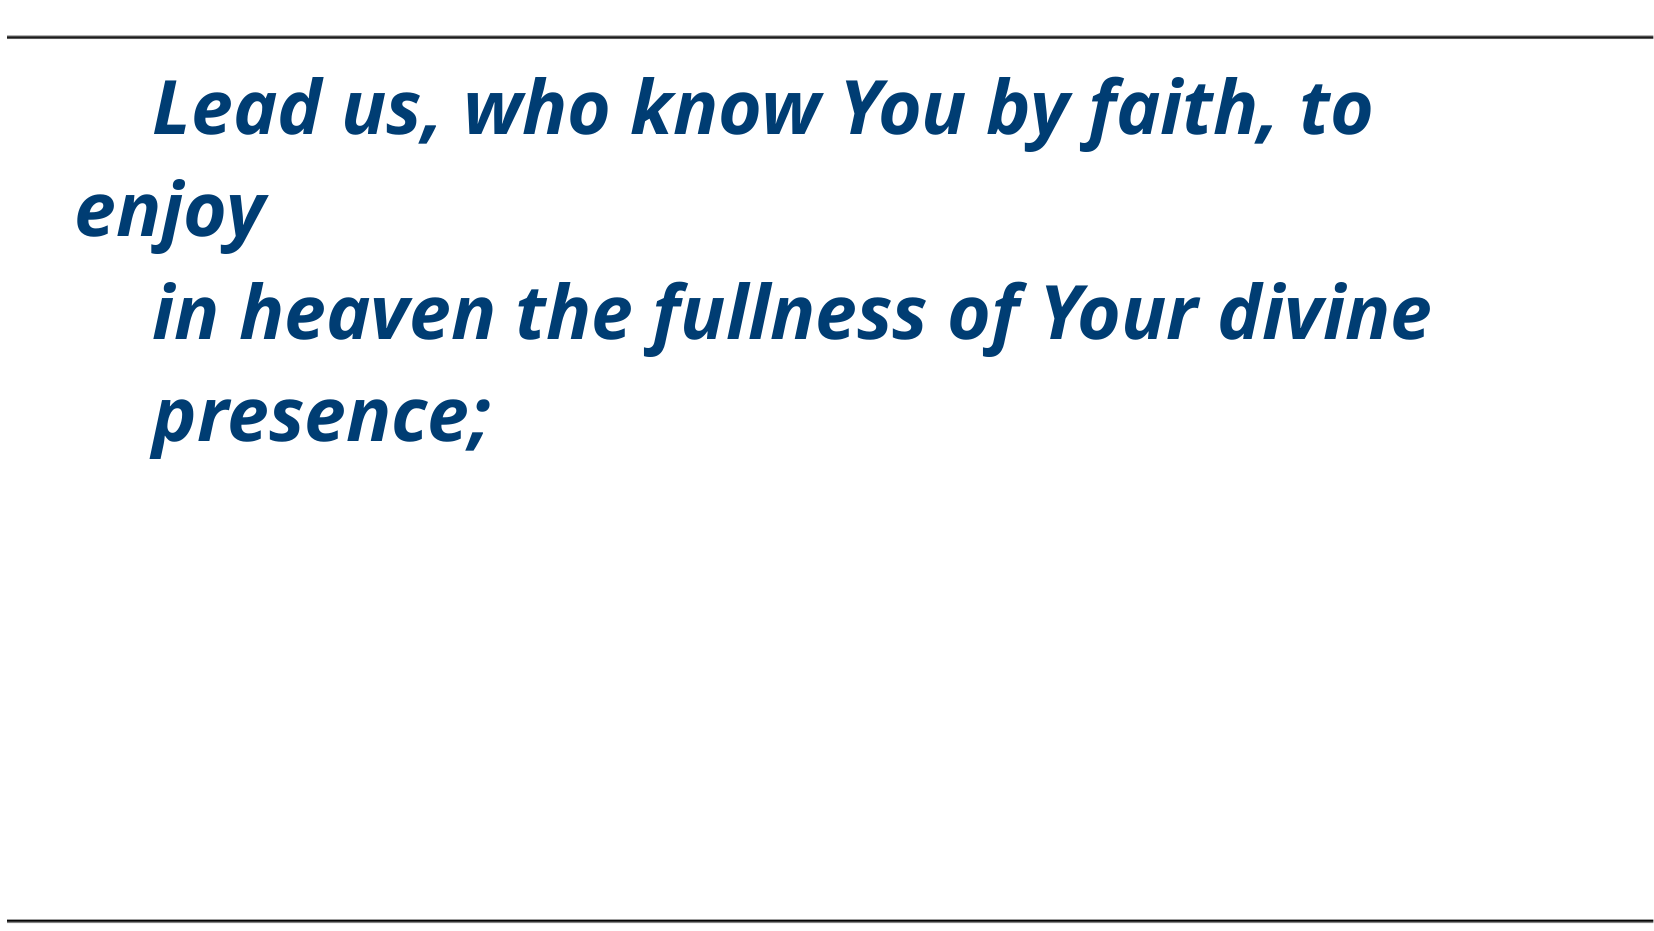

Lead us, who know You by faith, to enjoy
 in heaven the fullness of Your divine
 presence;